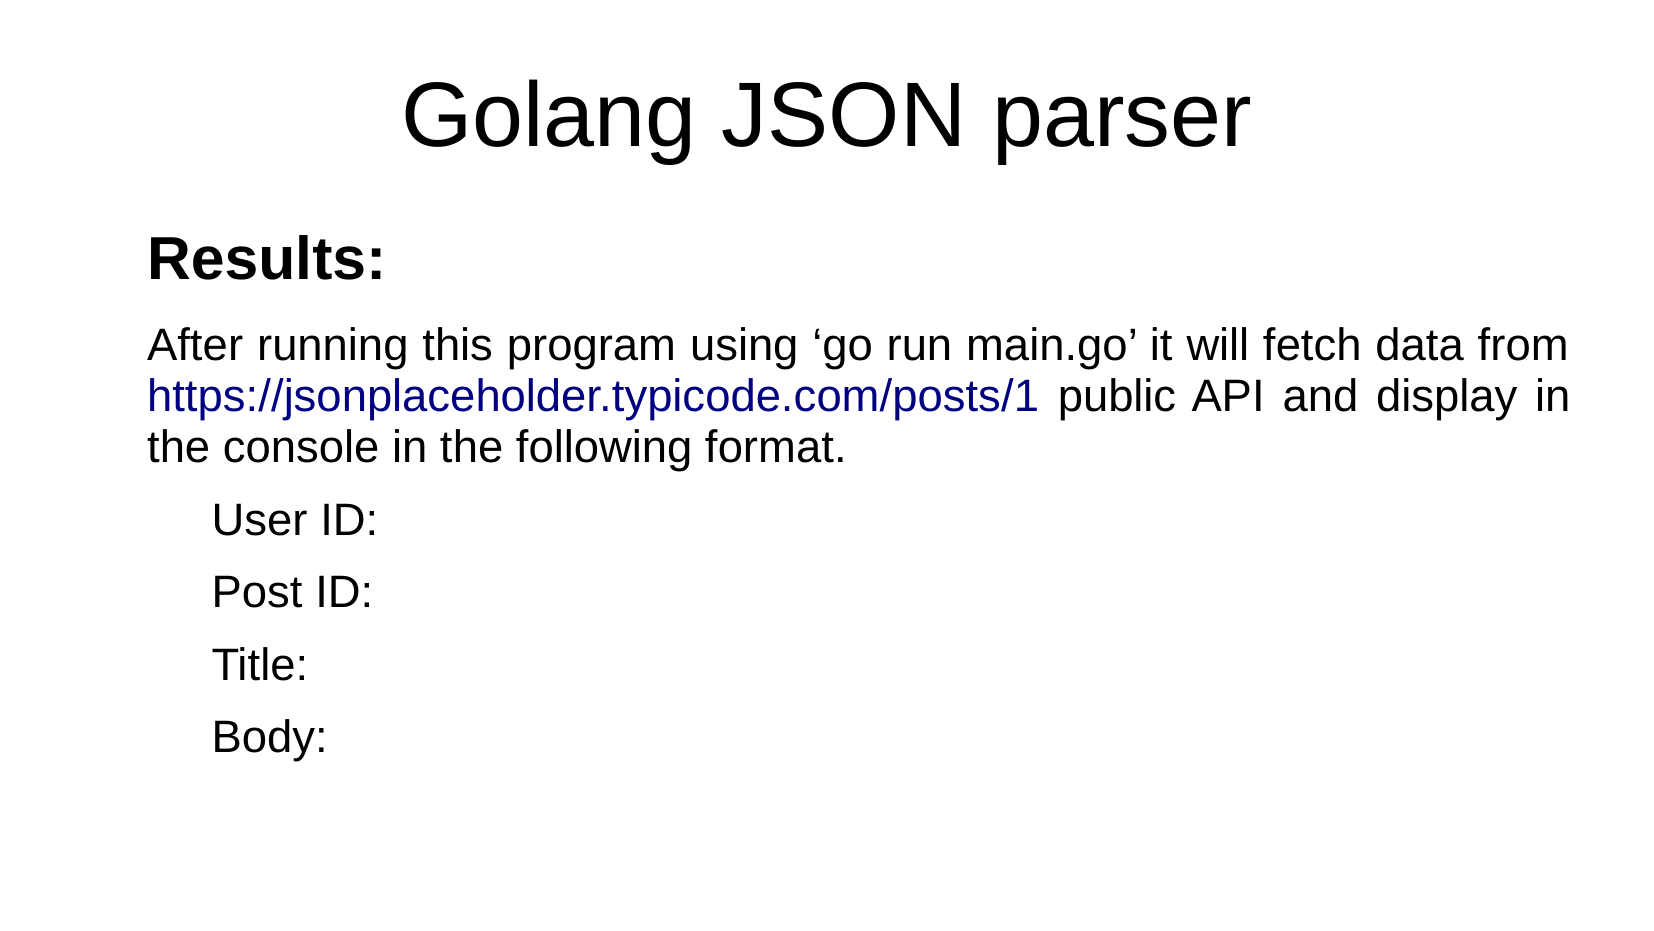

# Golang JSON parser
Results:
After running this program using ‘go run main.go’ it will fetch data from https://jsonplaceholder.typicode.com/posts/1 public API and display in the console in the following format.
User ID:
Post ID:
Title:
Body: